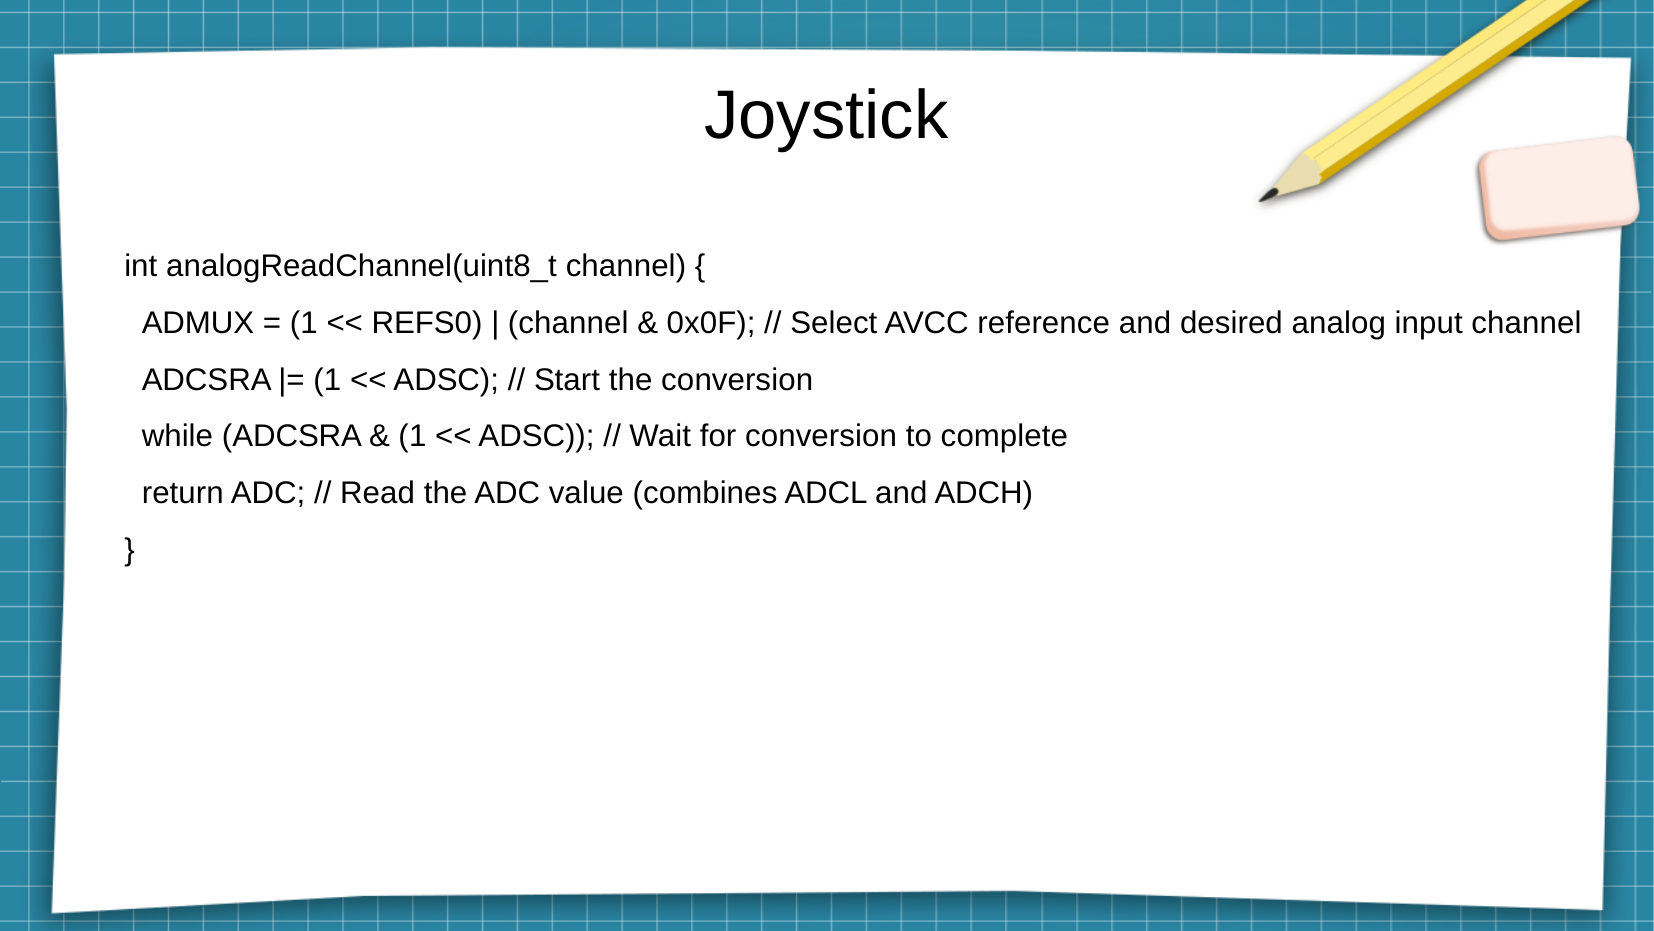

# Joystick
int analogReadChannel(uint8_t channel) {
 ADMUX = (1 << REFS0) | (channel & 0x0F); // Select AVCC reference and desired analog input channel
 ADCSRA |= (1 << ADSC); // Start the conversion
 while (ADCSRA & (1 << ADSC)); // Wait for conversion to complete
 return ADC; // Read the ADC value (combines ADCL and ADCH)
}